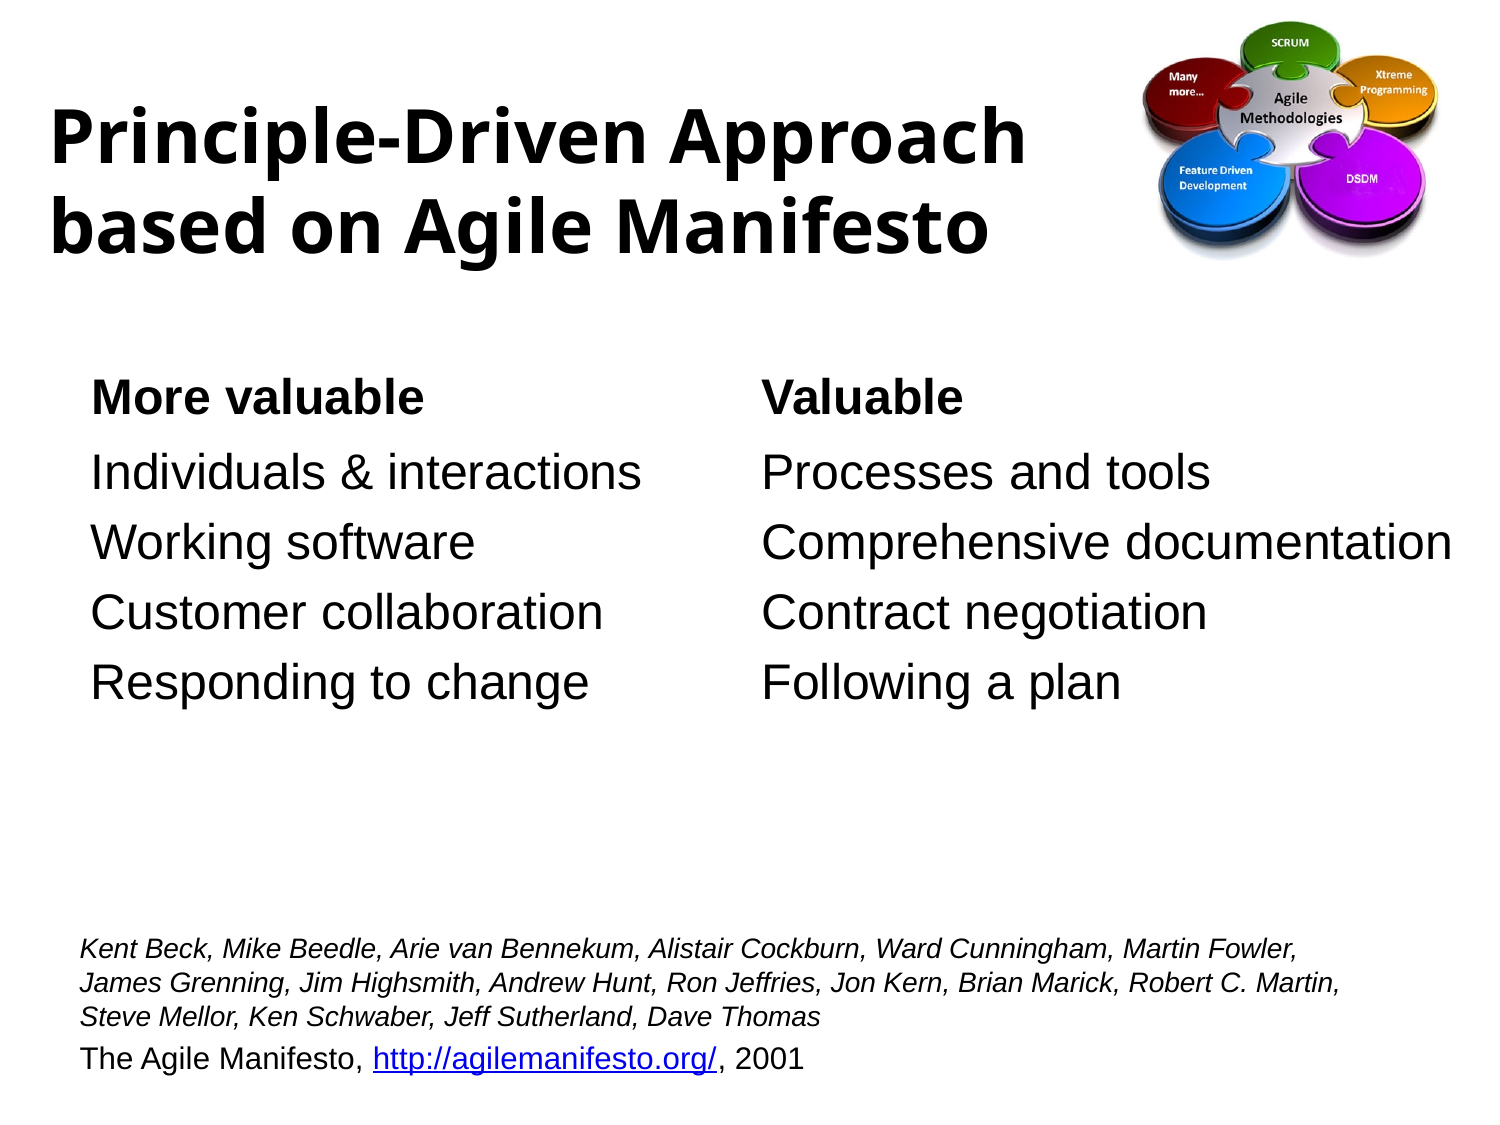

# Principle-Driven Approach based on Agile Manifesto
More valuable
Valuable
Individuals & interactions
Working software
Customer collaboration
Responding to change
Processes and tools
Comprehensive documentation
Contract negotiation
Following a plan
Kent Beck, Mike Beedle, Arie van Bennekum, Alistair Cockburn, Ward Cunningham, Martin Fowler, James Grenning, Jim Highsmith, Andrew Hunt, Ron Jeffries, Jon Kern, Brian Marick, Robert C. Martin, Steve Mellor, Ken Schwaber, Jeff Sutherland, Dave Thomas
The Agile Manifesto, http://agilemanifesto.org/, 2001